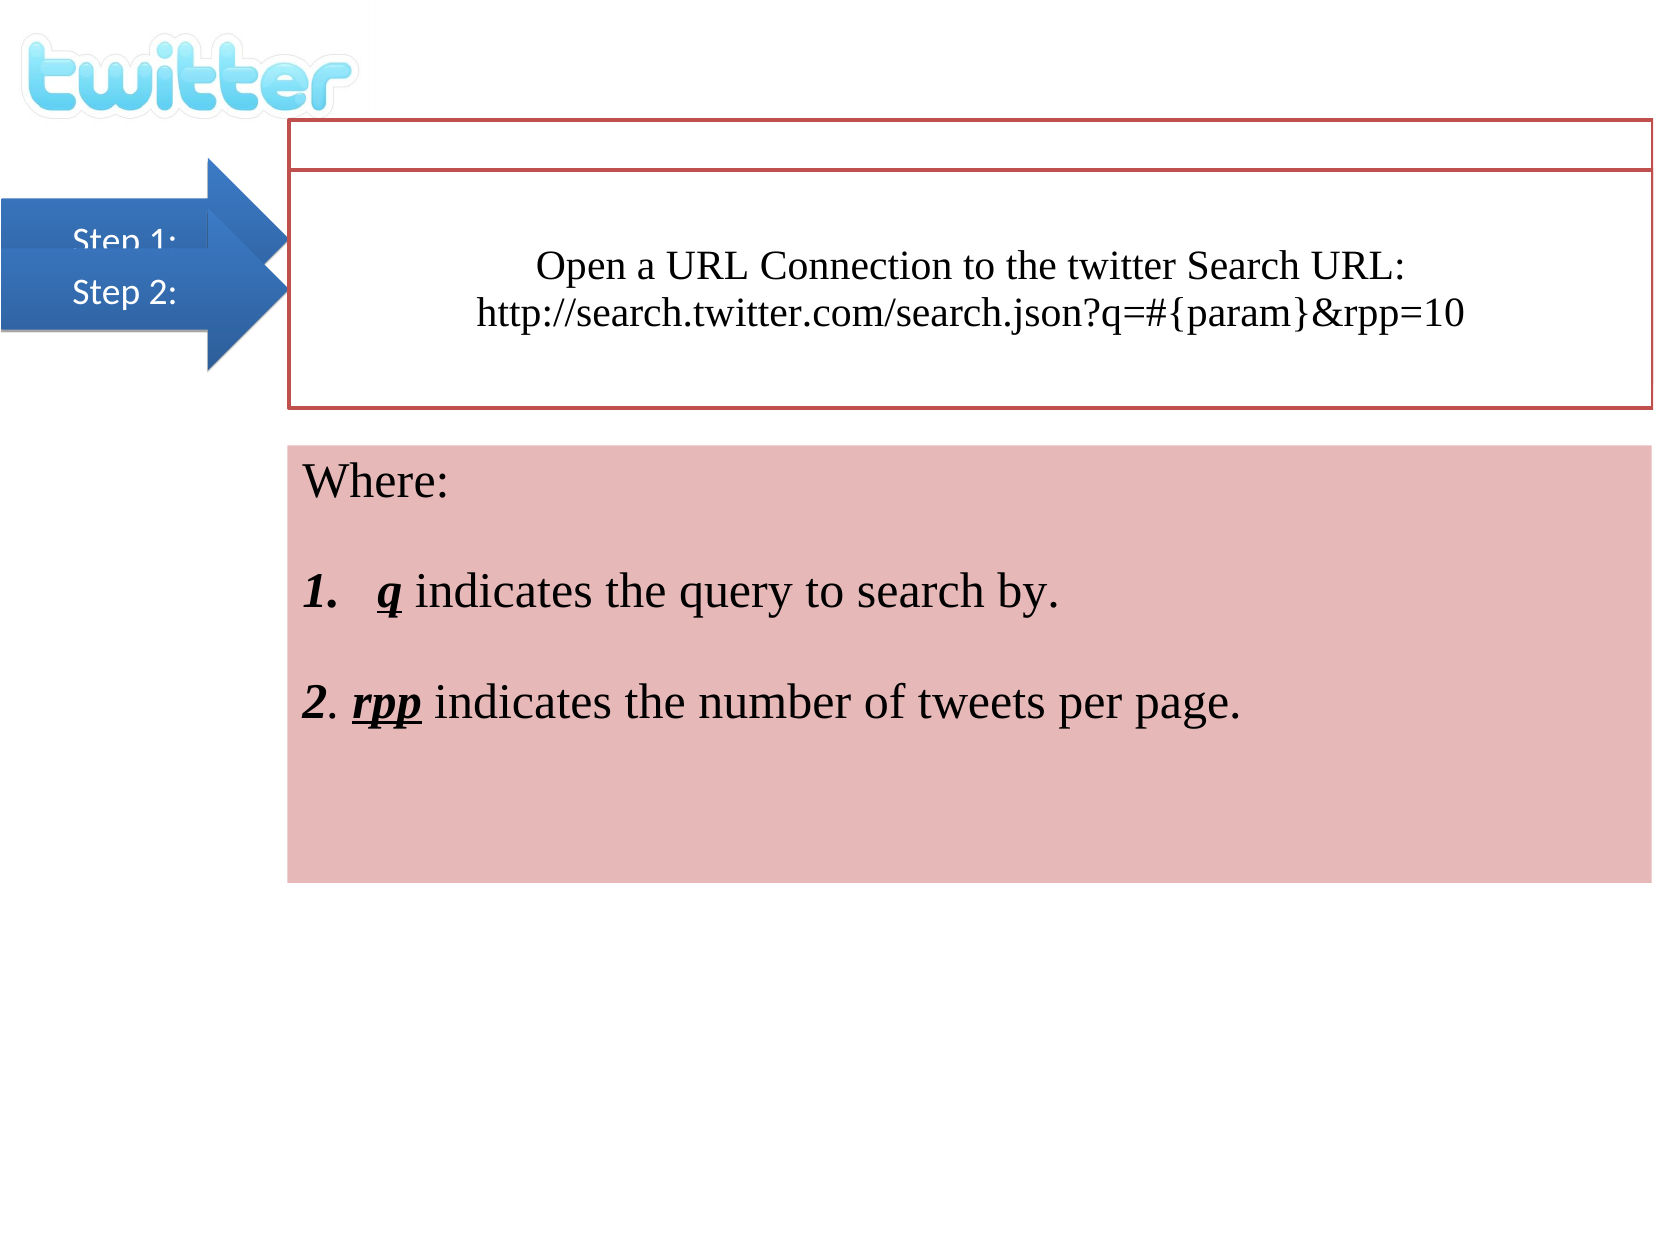

Go to the Twitter API documentation site for getting the REST search URL and search parameters:
http://apiwiki.twitter.com/Twitter-API-Documentation
Step 1:
Open a URL Connection to the twitter Search URL:
http://search.twitter.com/search.json?q=#{param}&rpp=10
Step 2:
Where:
q indicates the query to search by.
2. rpp indicates the number of tweets per page.